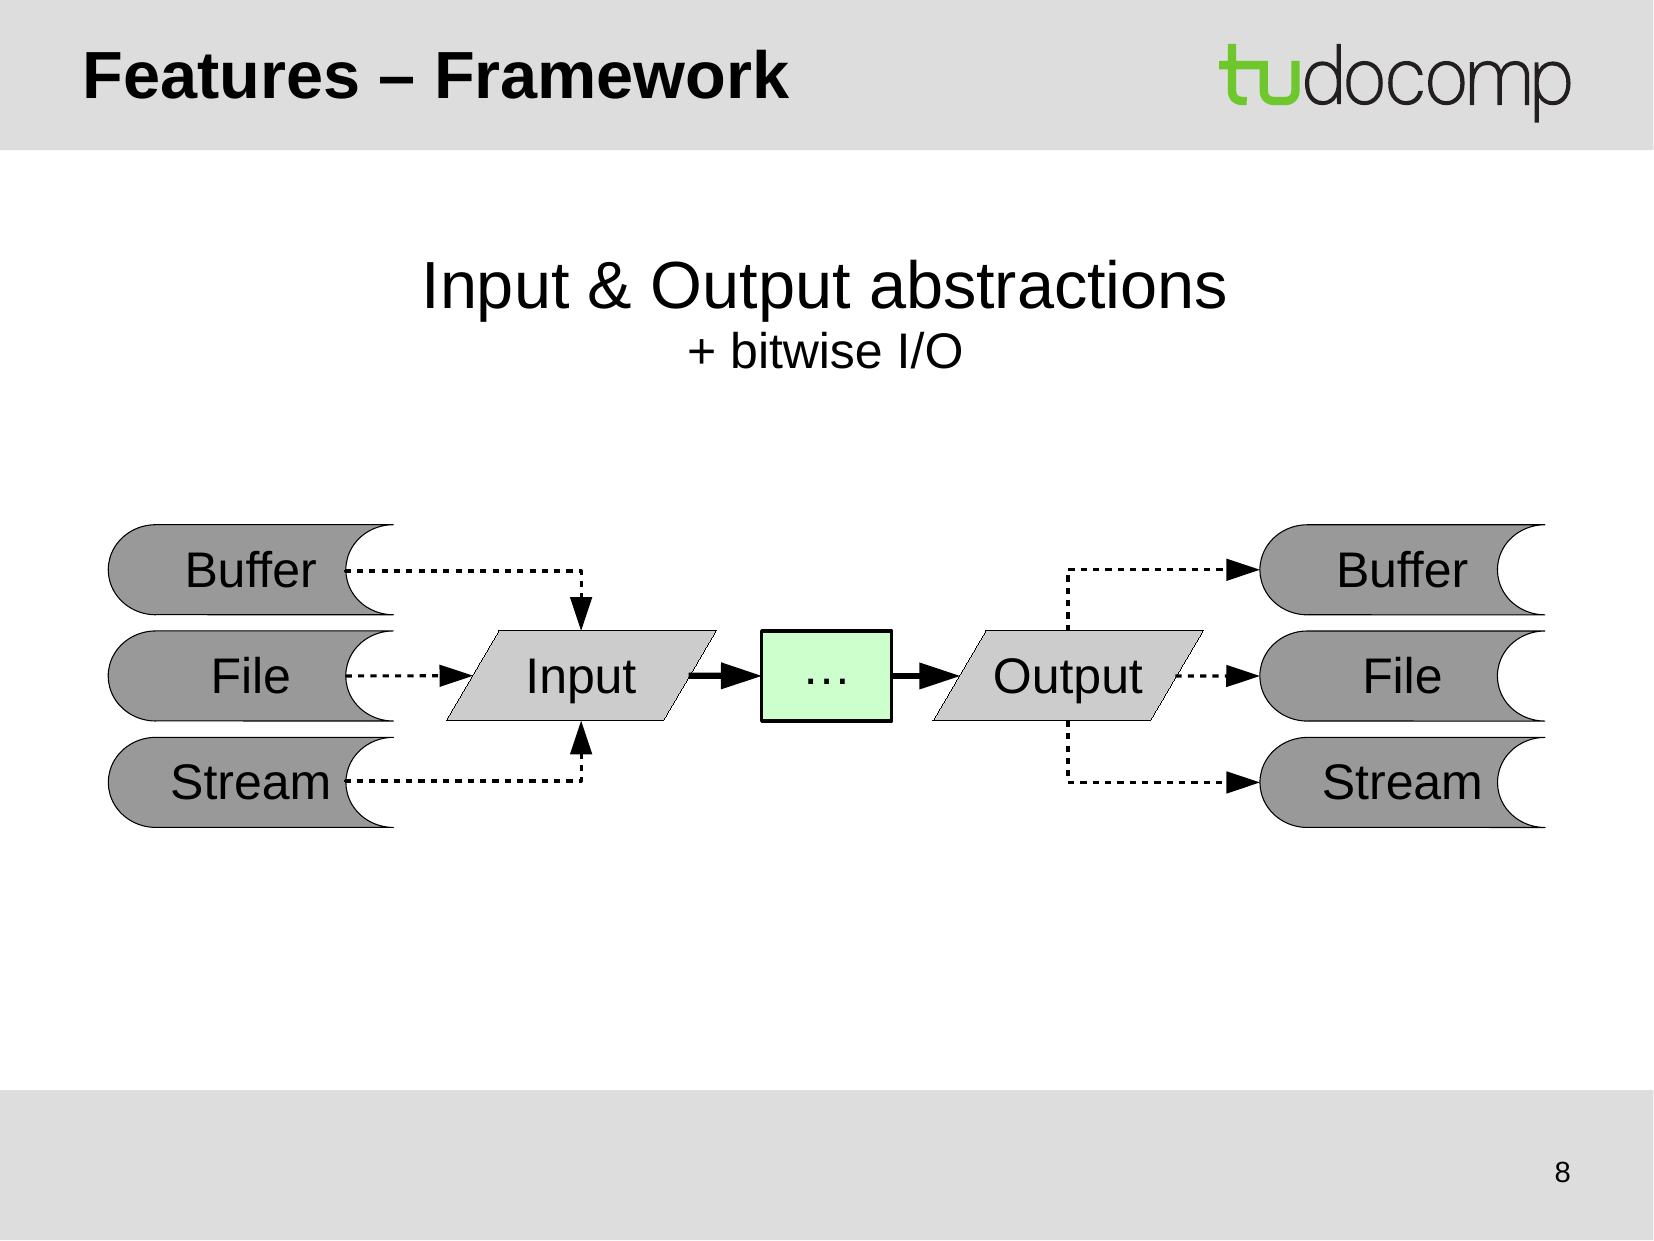

# Features – Framework
Input & Output abstractions
+ bitwise I/O
Buffer
Buffer
Input
File
…
Output
File
Stream
Stream
8